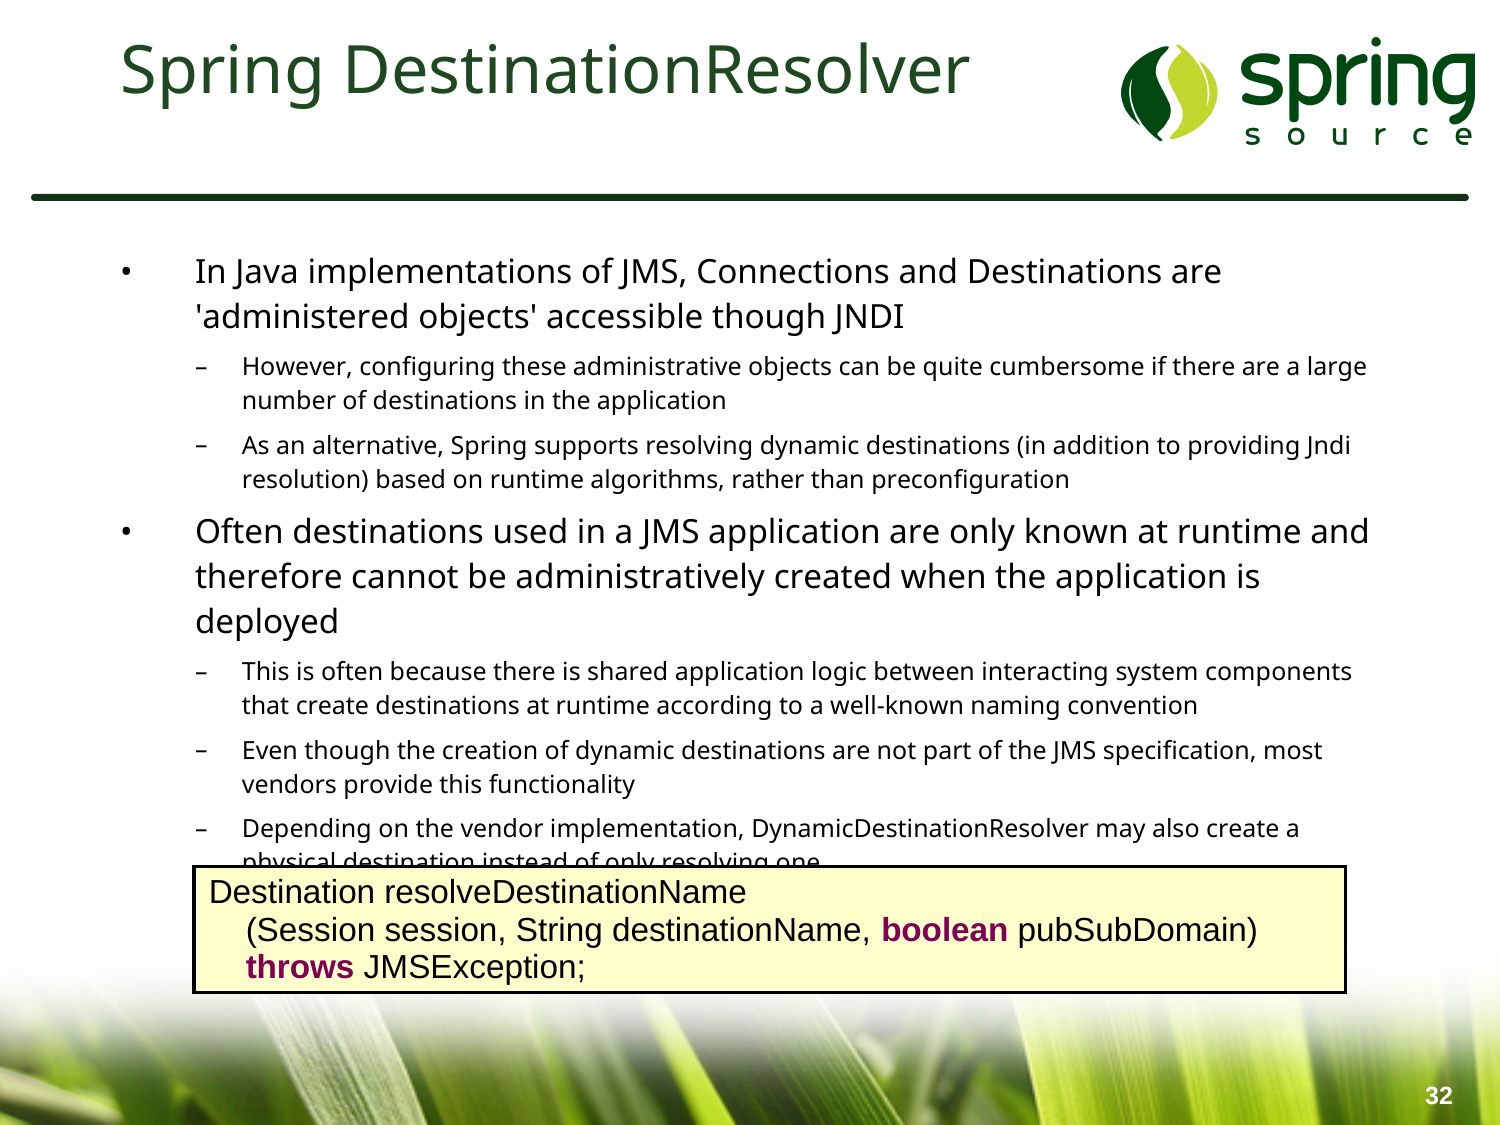

# Spring DestinationResolver
In Java implementations of JMS, Connections and Destinations are 'administered objects' accessible though JNDI
However, configuring these administrative objects can be quite cumbersome if there are a large number of destinations in the application
As an alternative, Spring supports resolving dynamic destinations (in addition to providing Jndi resolution) based on runtime algorithms, rather than preconfiguration
Often destinations used in a JMS application are only known at runtime and therefore cannot be administratively created when the application is deployed
This is often because there is shared application logic between interacting system components that create destinations at runtime according to a well-known naming convention
Even though the creation of dynamic destinations are not part of the JMS specification, most vendors provide this functionality
Depending on the vendor implementation, DynamicDestinationResolver may also create a physical destination instead of only resolving one
Destination resolveDestinationName
 (Session session, String destinationName, boolean pubSubDomain)
 throws JMSException;